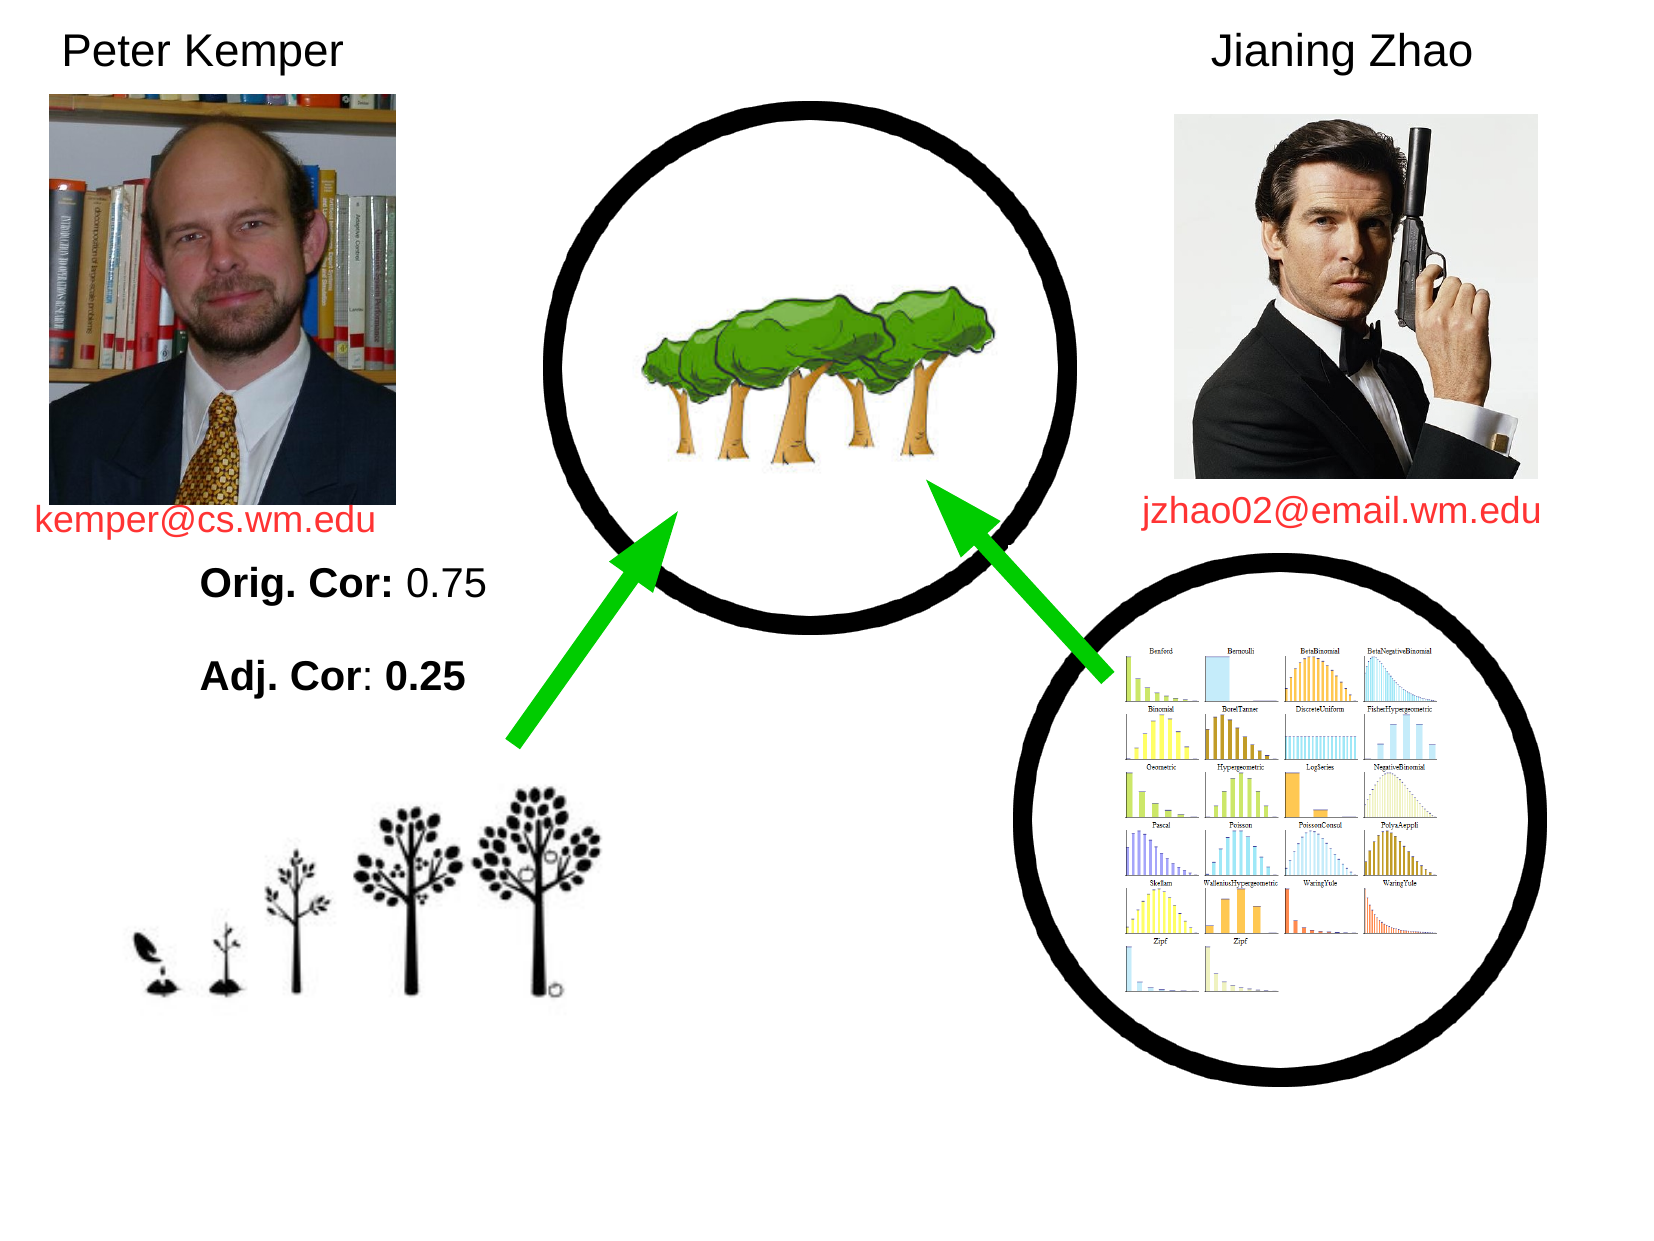

Peter Kemper
Jianing Zhao
jzhao02@email.wm.edu
kemper@cs.wm.edu
Orig. Cor: 0.75
Adj. Cor: 0.25